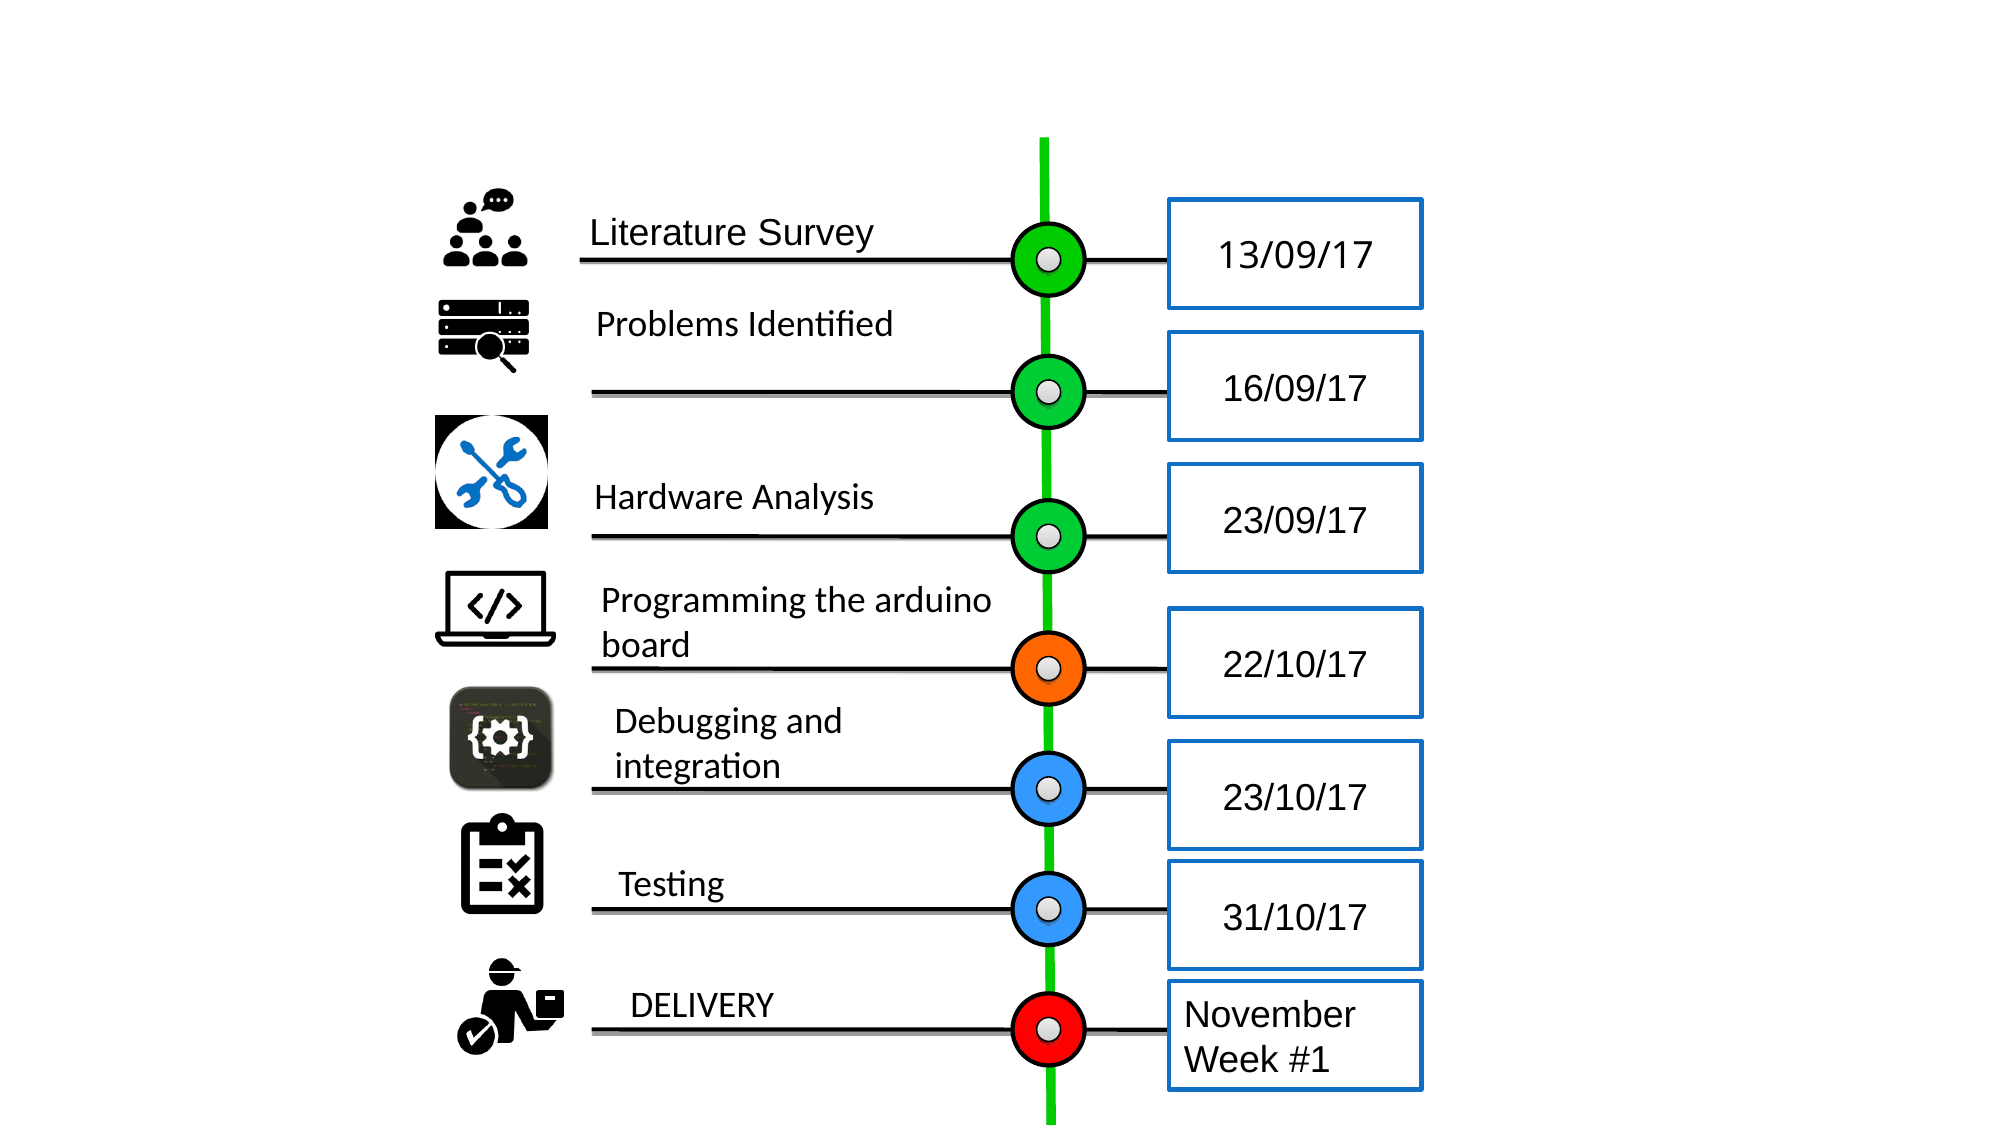

Timeline chart
Literature Survey
913/09/17
Problems Identified
16/09/17
23/09/17
Hardware Analysis
Programming the arduino board
22/10/17
Debugging and integration
23/10/17
Testing
31/10/17
DELIVERY
November Week #1